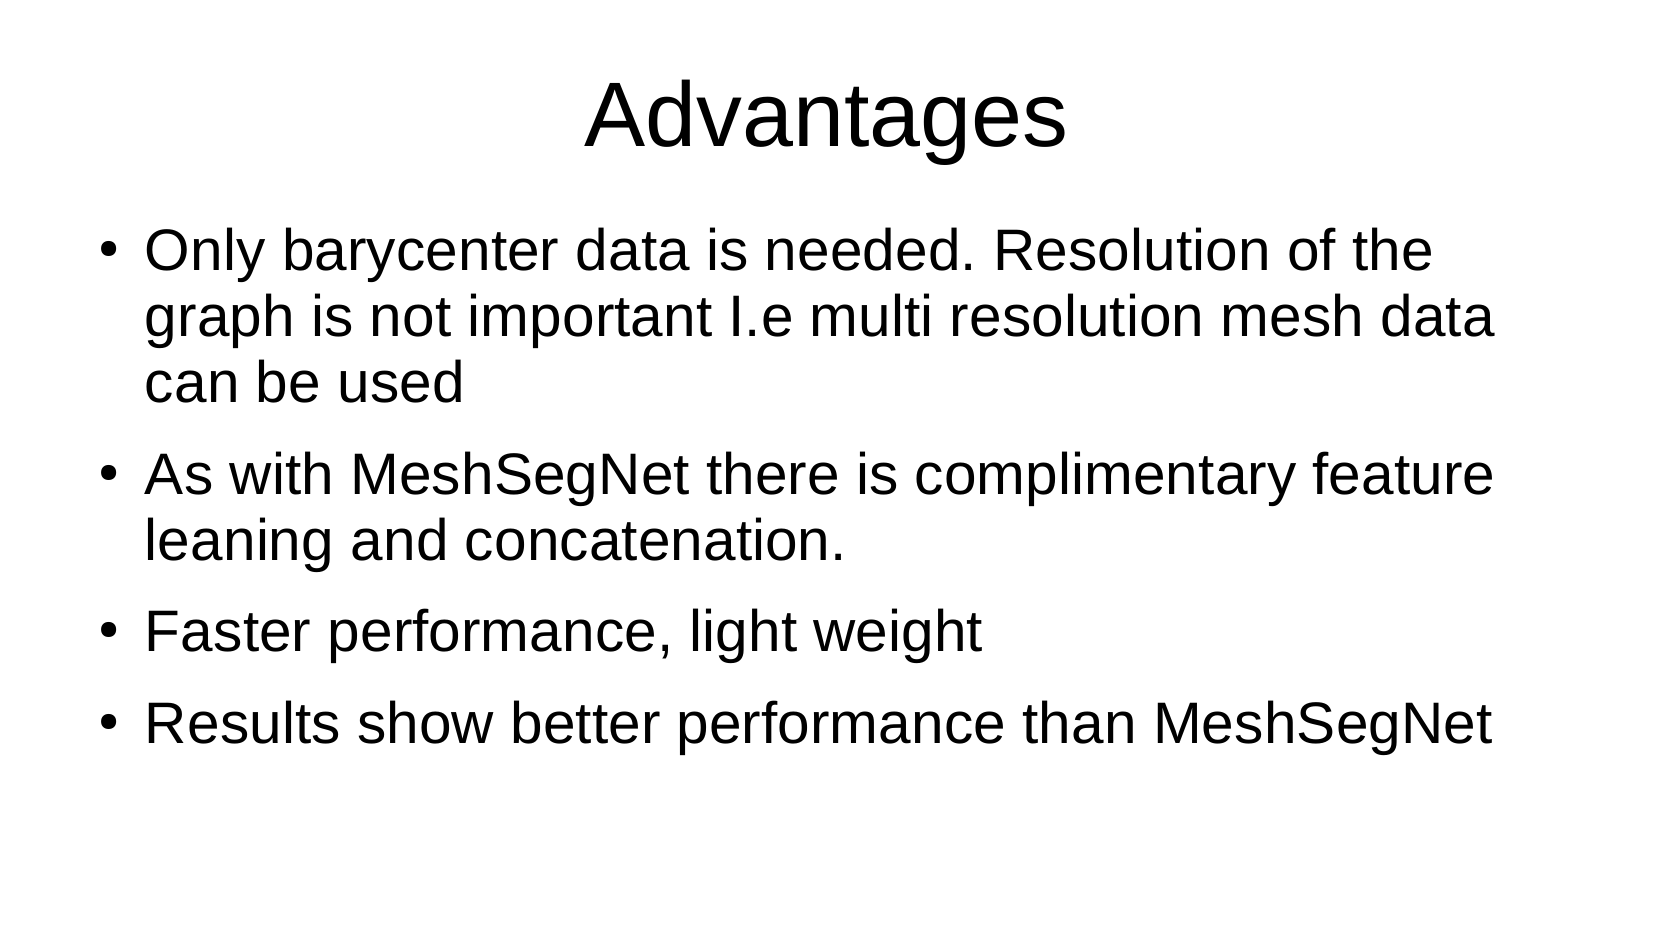

# Advantages
Only barycenter data is needed. Resolution of the graph is not important I.e multi resolution mesh data can be used
As with MeshSegNet there is complimentary feature leaning and concatenation.
Faster performance, light weight
Results show better performance than MeshSegNet